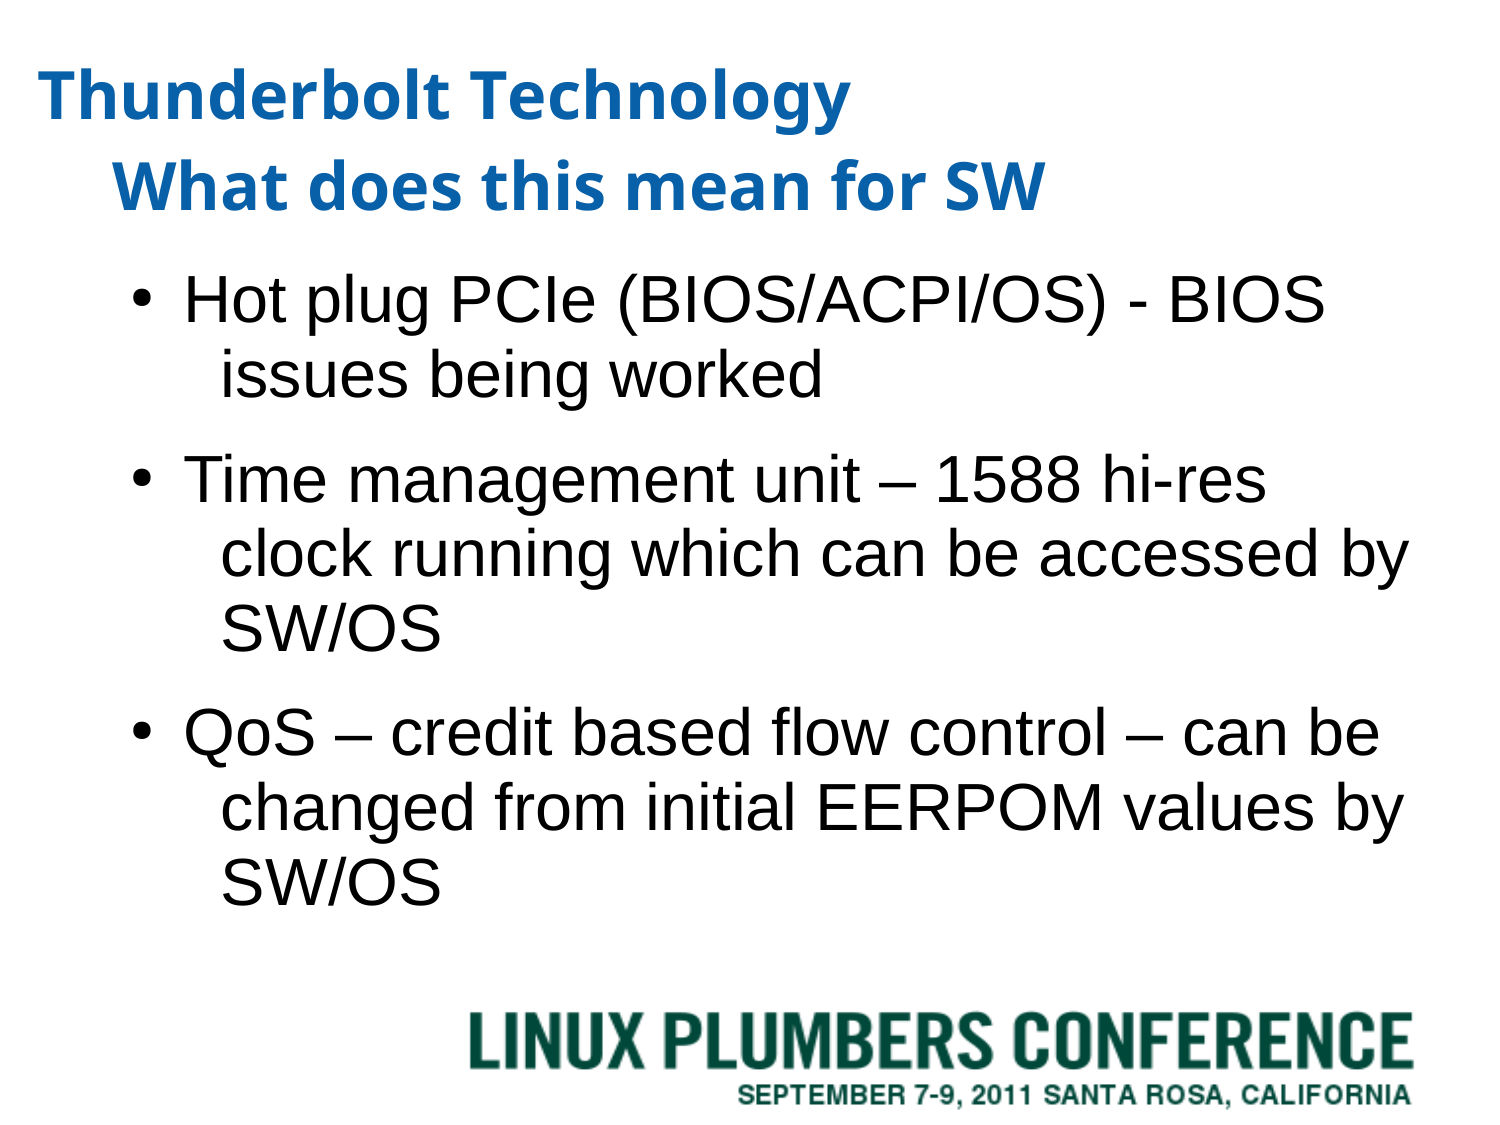

# Thunderbolt Technology What does this mean for SW
Hot plug PCIe (BIOS/ACPI/OS) - BIOS issues being worked
Time management unit – 1588 hi-res clock running which can be accessed by SW/OS
QoS – credit based flow control – can be changed from initial EERPOM values by SW/OS